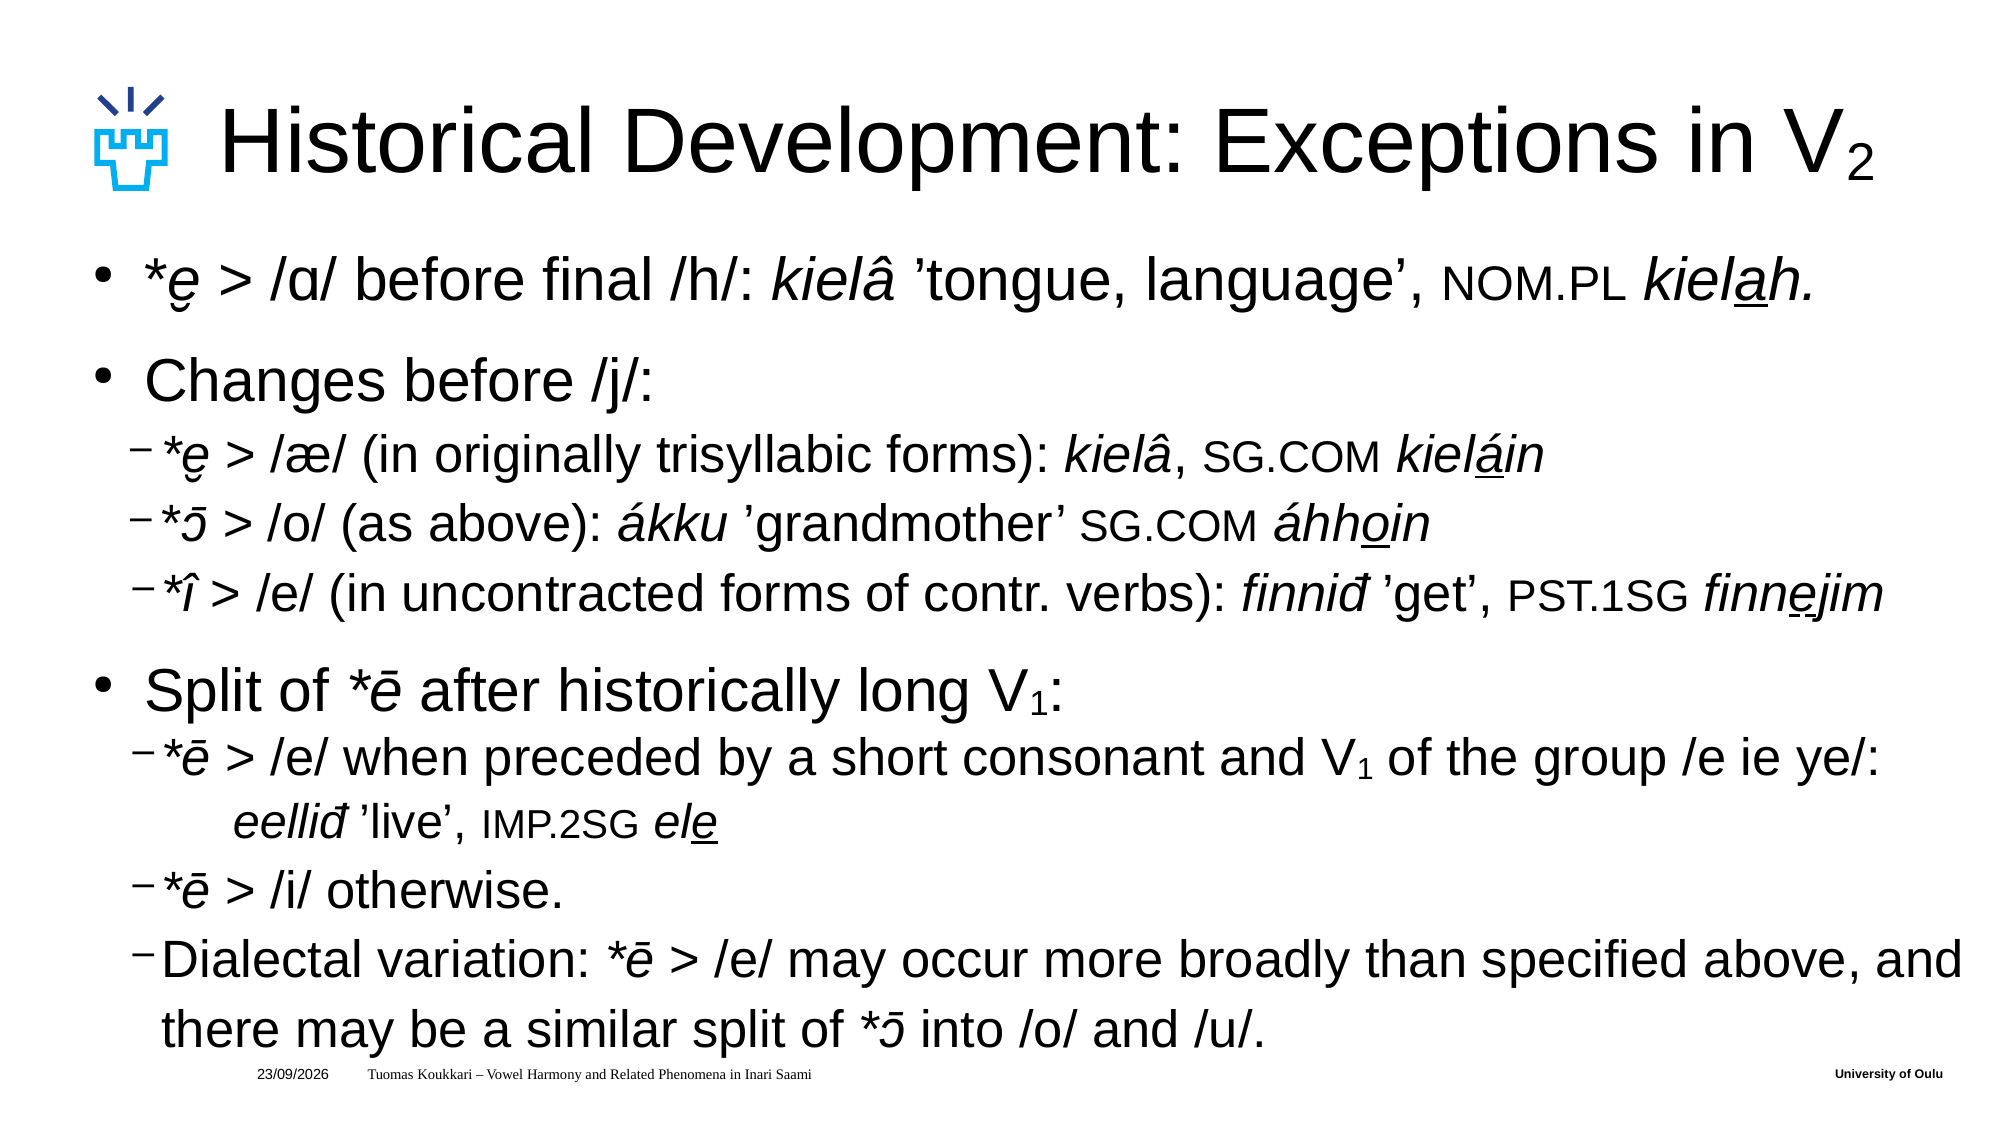

Historical Development: Exceptions in V2
# *e̮ > /ɑ/ before final /h/: kielâ ’tongue, language’, NOM.PL kielah.
Changes before /j/:
*e̮ > /æ/ (in originally trisyllabic forms): kielâ, SG.COM kieláin
*ɔ̄ > /o/ (as above): ákku ’grandmother’ SG.COM áhhoin
*î > /e/ (in uncontracted forms of contr. verbs): finniđ ’get’, PST.1SG finnejim
Split of *ē after historically long V1:
*ē > /e/ when preceded by a short consonant and V1 of the group /e ie ye/:
	eelliđ ’live’, IMP.2SG ele
*ē > /i/ otherwise.
Dialectal variation: *ē > /e/ may occur more broadly than specified above, and there may be a similar split of *ɔ̄ into /o/ and /u/.
https://github.com/tkoukkar/anaraskiela/blob/master/Koukkari_Tuomas-CIFUXIII-oovdanpyehtim.pdf